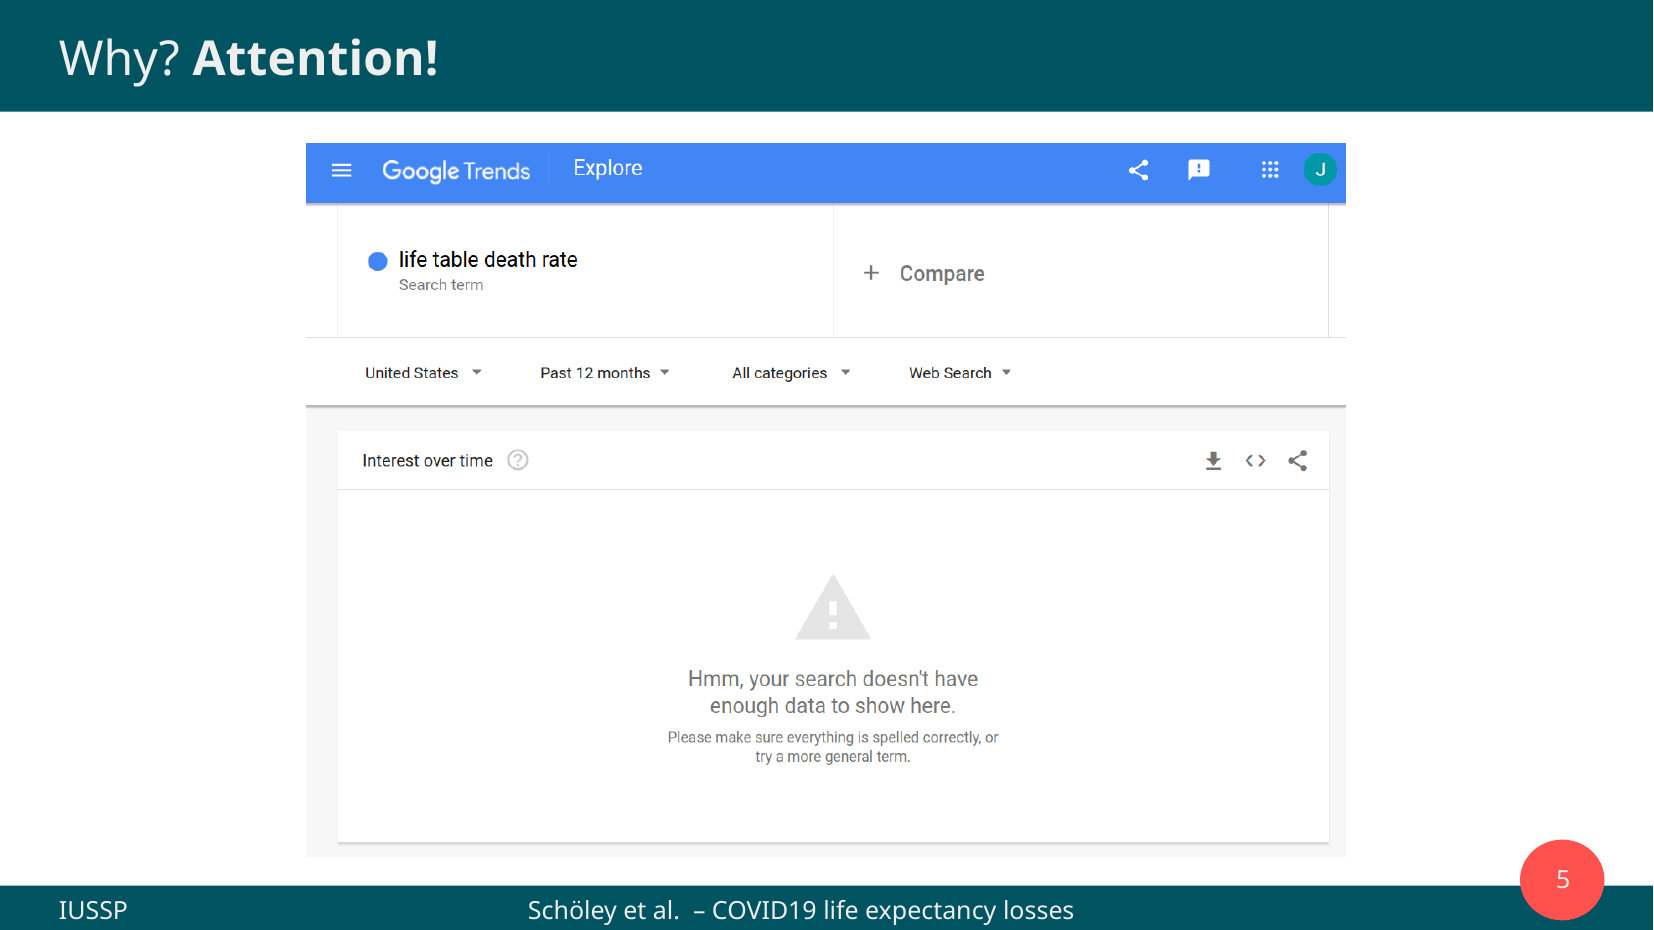

# Why? Attention!
5
IUSSP
Schöley et al. – COVID19 life expectancy losses